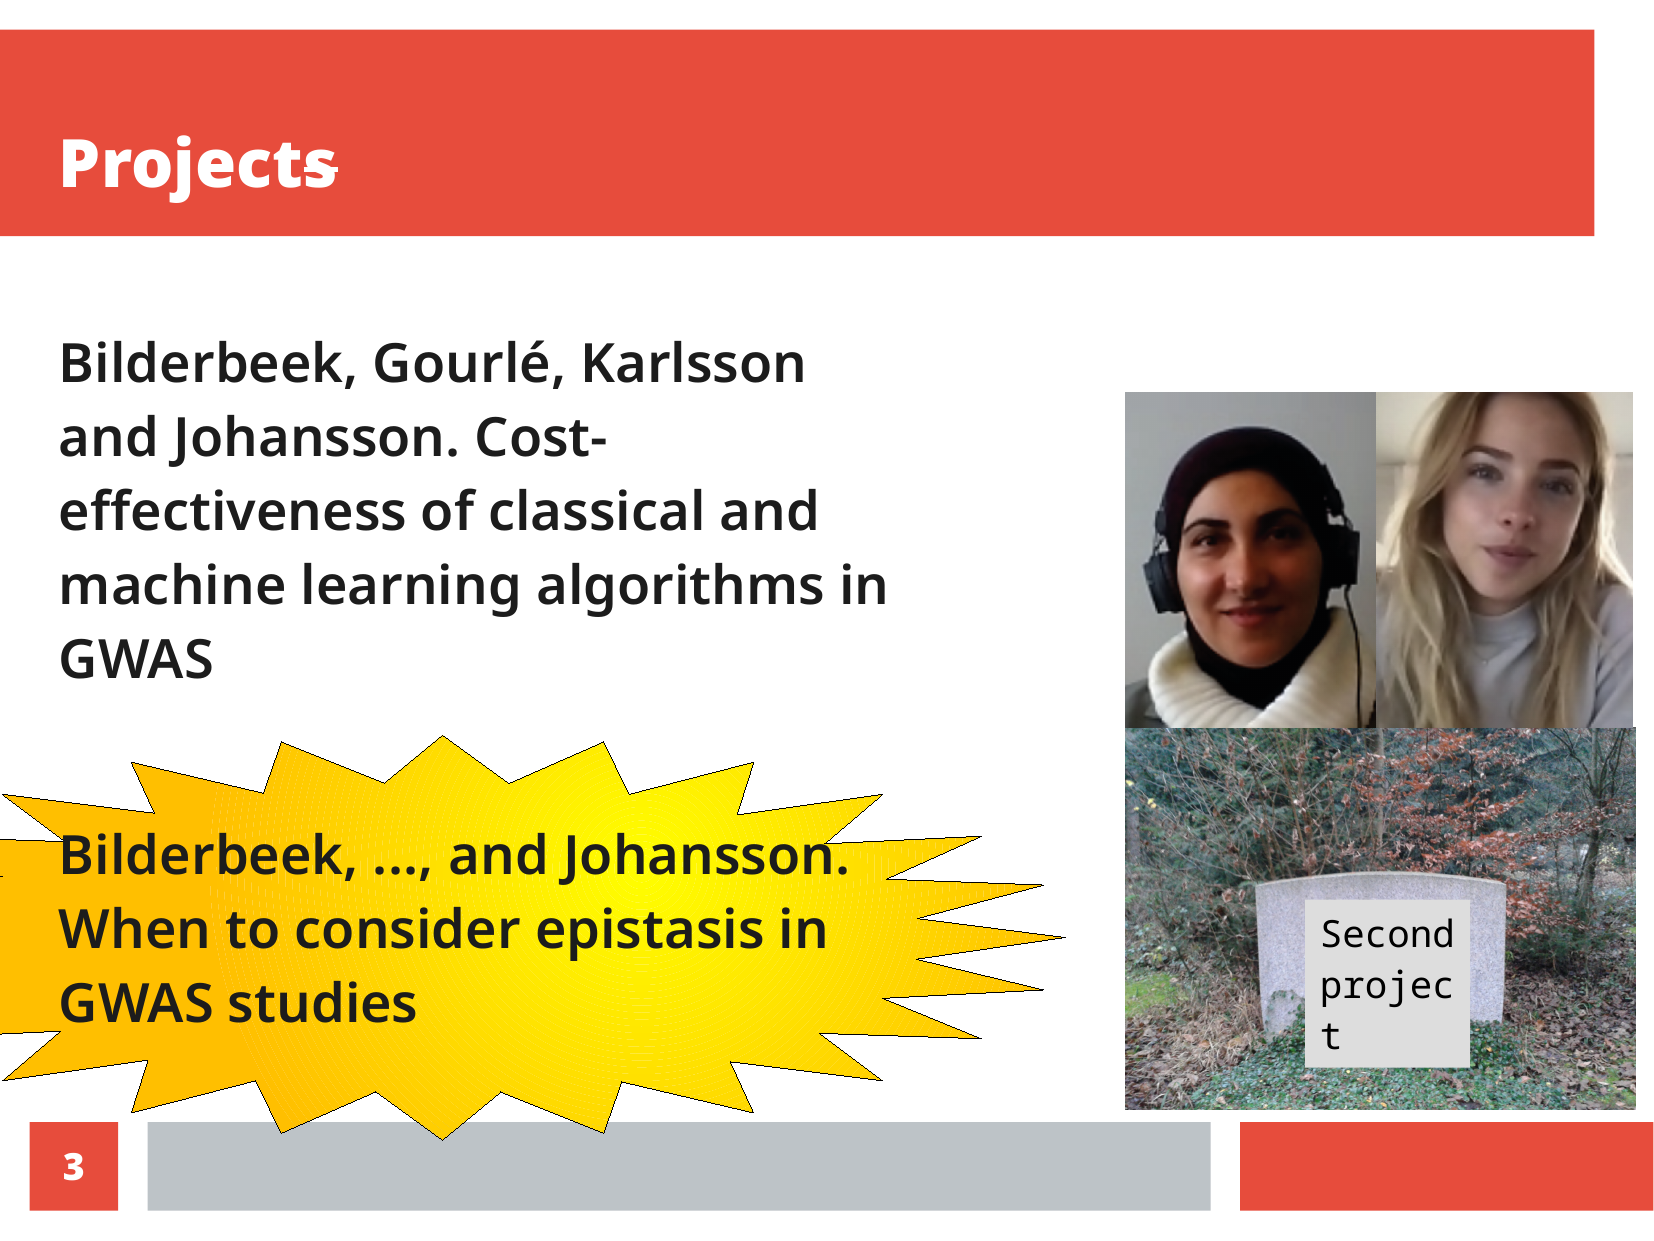

# Projects
Bilderbeek, Gourlé, Karlsson and Johansson. Cost-effectiveness of classical and machine learning algorithms in GWAS
Bilderbeek, ..., and Johansson. When to consider epistasis in GWAS studies
Second
project
3